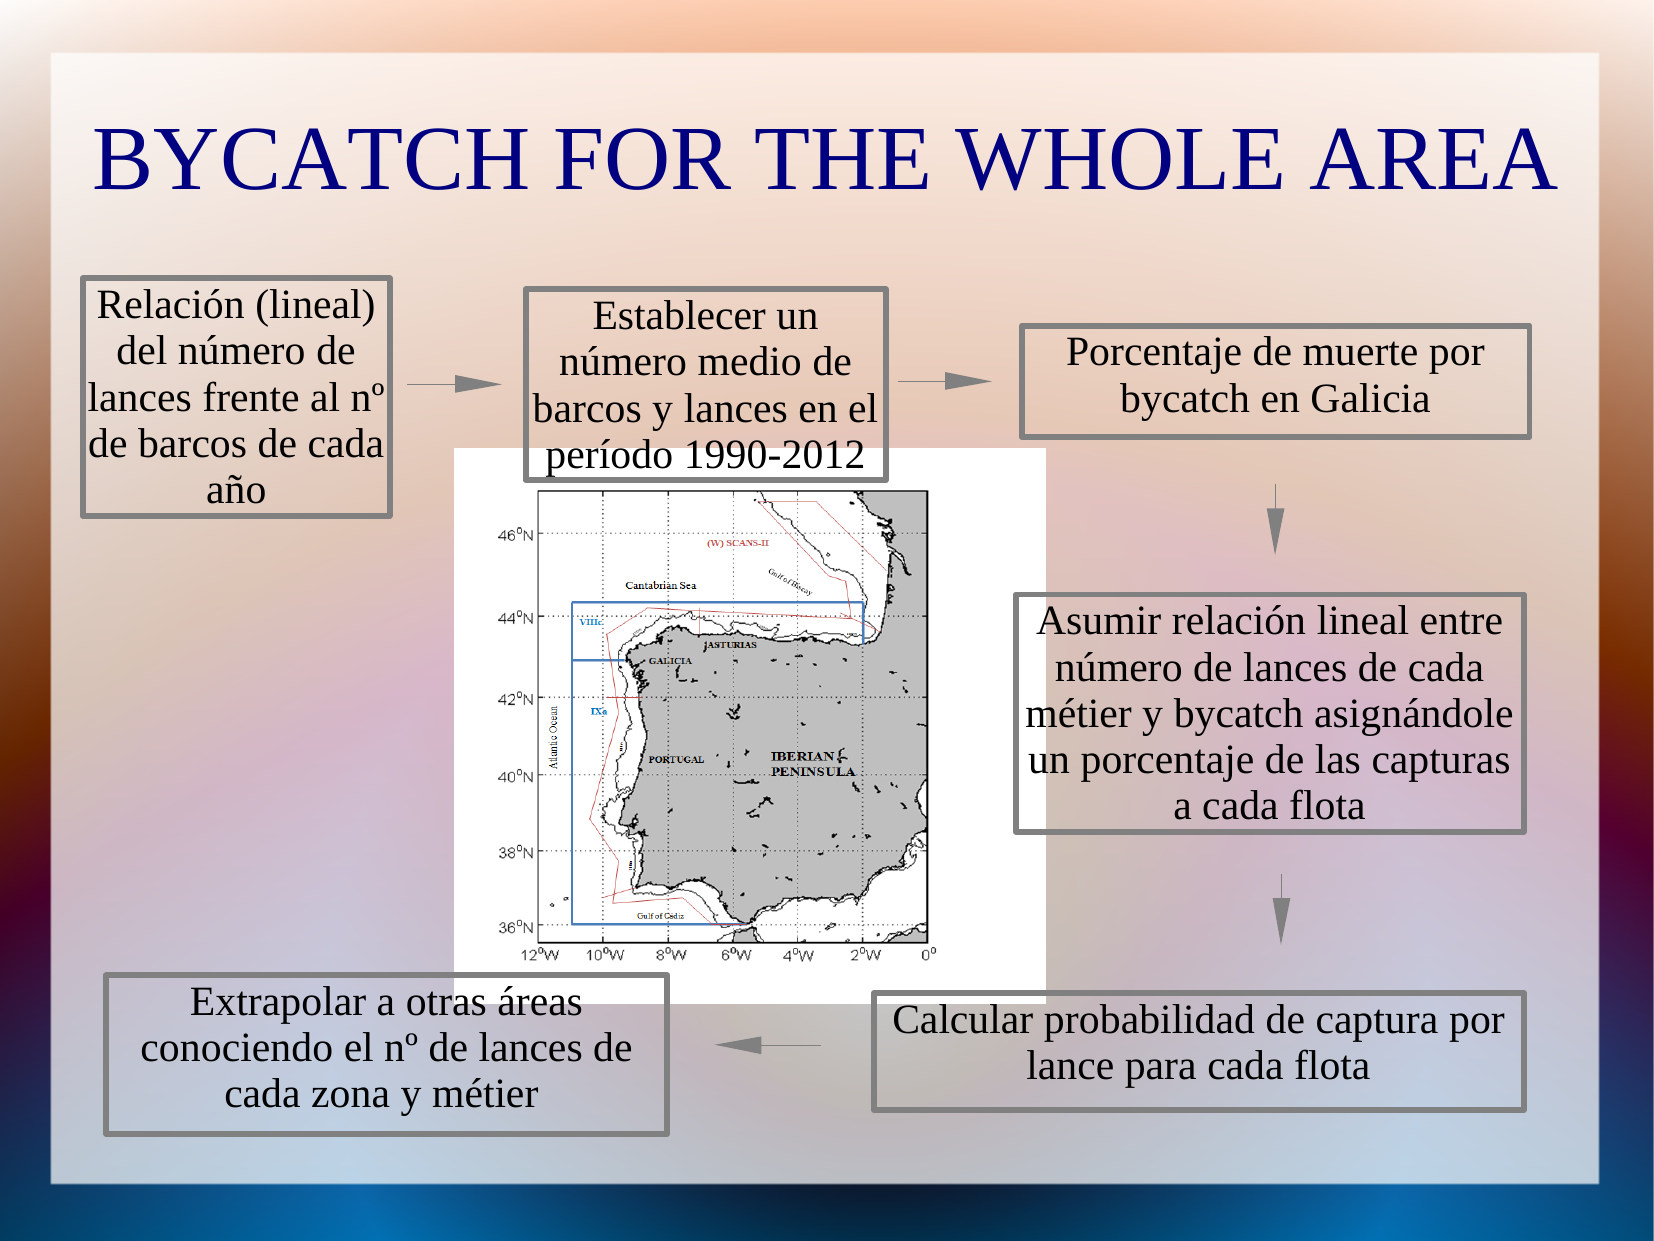

# BYCATCH FOR THE WHOLE AREA
Relación (lineal) del número de lances frente al nº de barcos de cada año
Establecer un número medio de barcos y lances en el período 1990-2012
Porcentaje de muerte por bycatch en Galicia
Asumir relación lineal entre número de lances de cada métier y bycatch asignándole un porcentaje de las capturas a cada flota
Extrapolar a otras áreas conociendo el nº de lances de cada zona y métier
Calcular probabilidad de captura por lance para cada flota